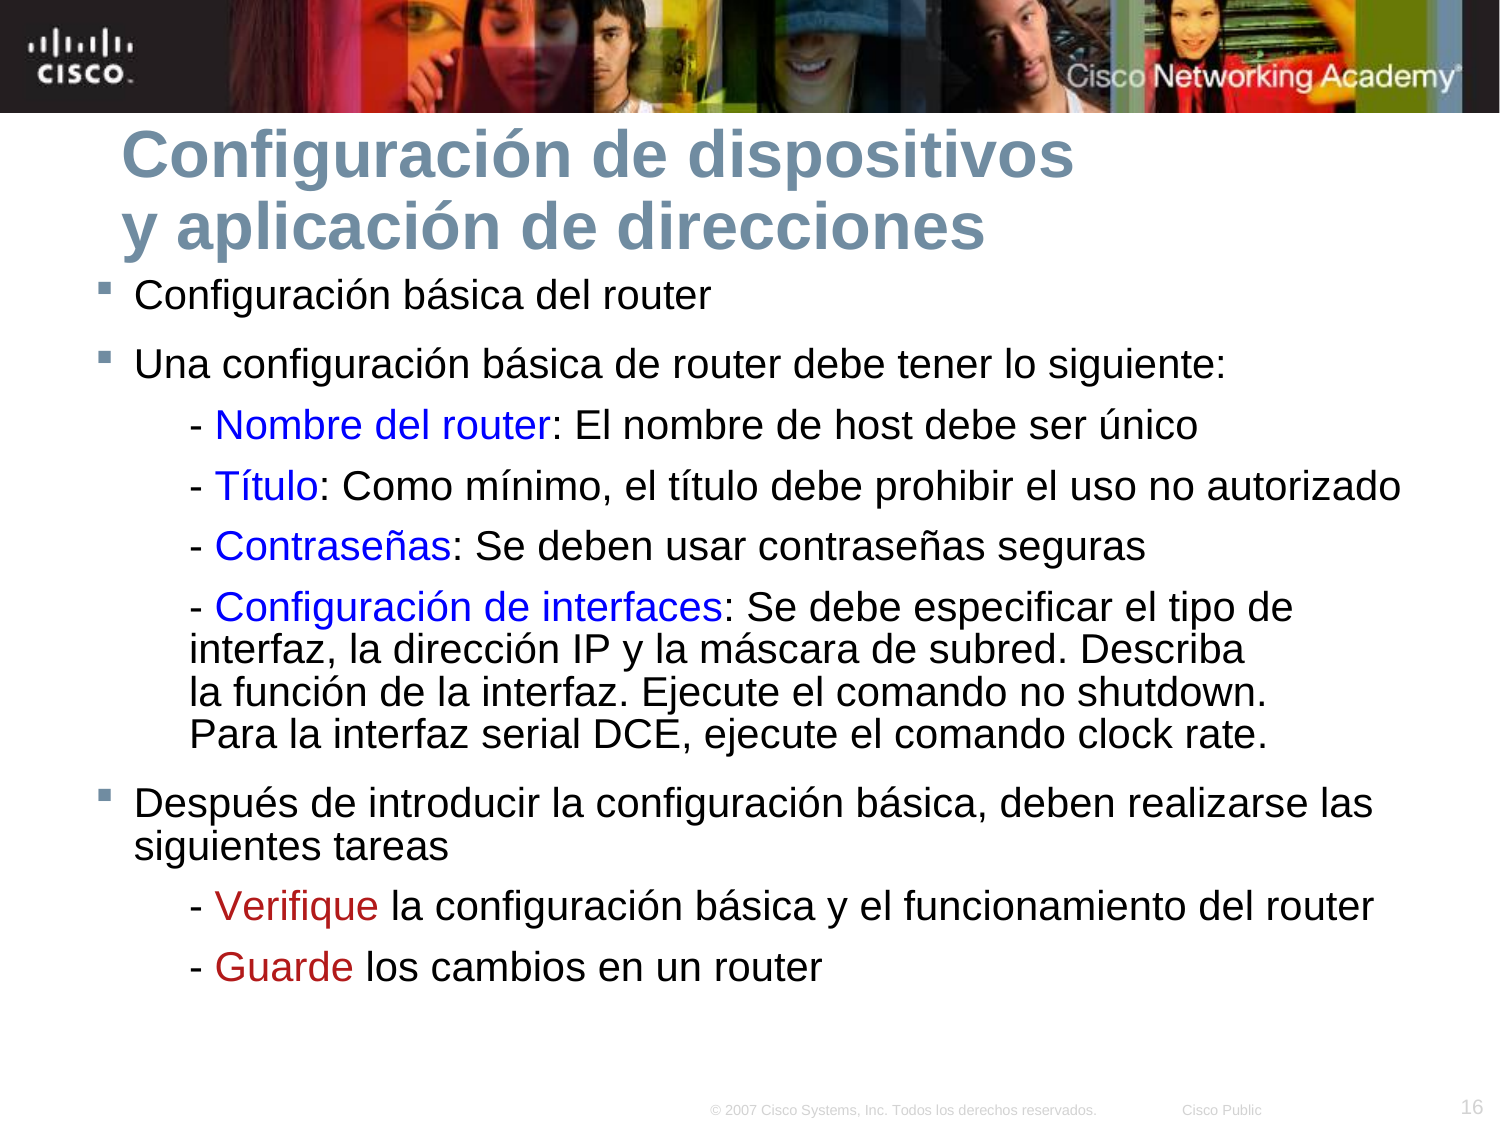

# Configuración de dispositivos y aplicación de direcciones
Configuración básica del router
Una configuración básica de router debe tener lo siguiente:
- Nombre del router: El nombre de host debe ser único
- Título: Como mínimo, el título debe prohibir el uso no autorizado
- Contraseñas: Se deben usar contraseñas seguras
- Configuración de interfaces: Se debe especificar el tipo de interfaz, la dirección IP y la máscara de subred. Describa
la función de la interfaz. Ejecute el comando no shutdown.
Para la interfaz serial DCE, ejecute el comando clock rate.
Después de introducir la configuración básica, deben realizarse las siguientes tareas
- Verifique la configuración básica y el funcionamiento del router
- Guarde los cambios en un router